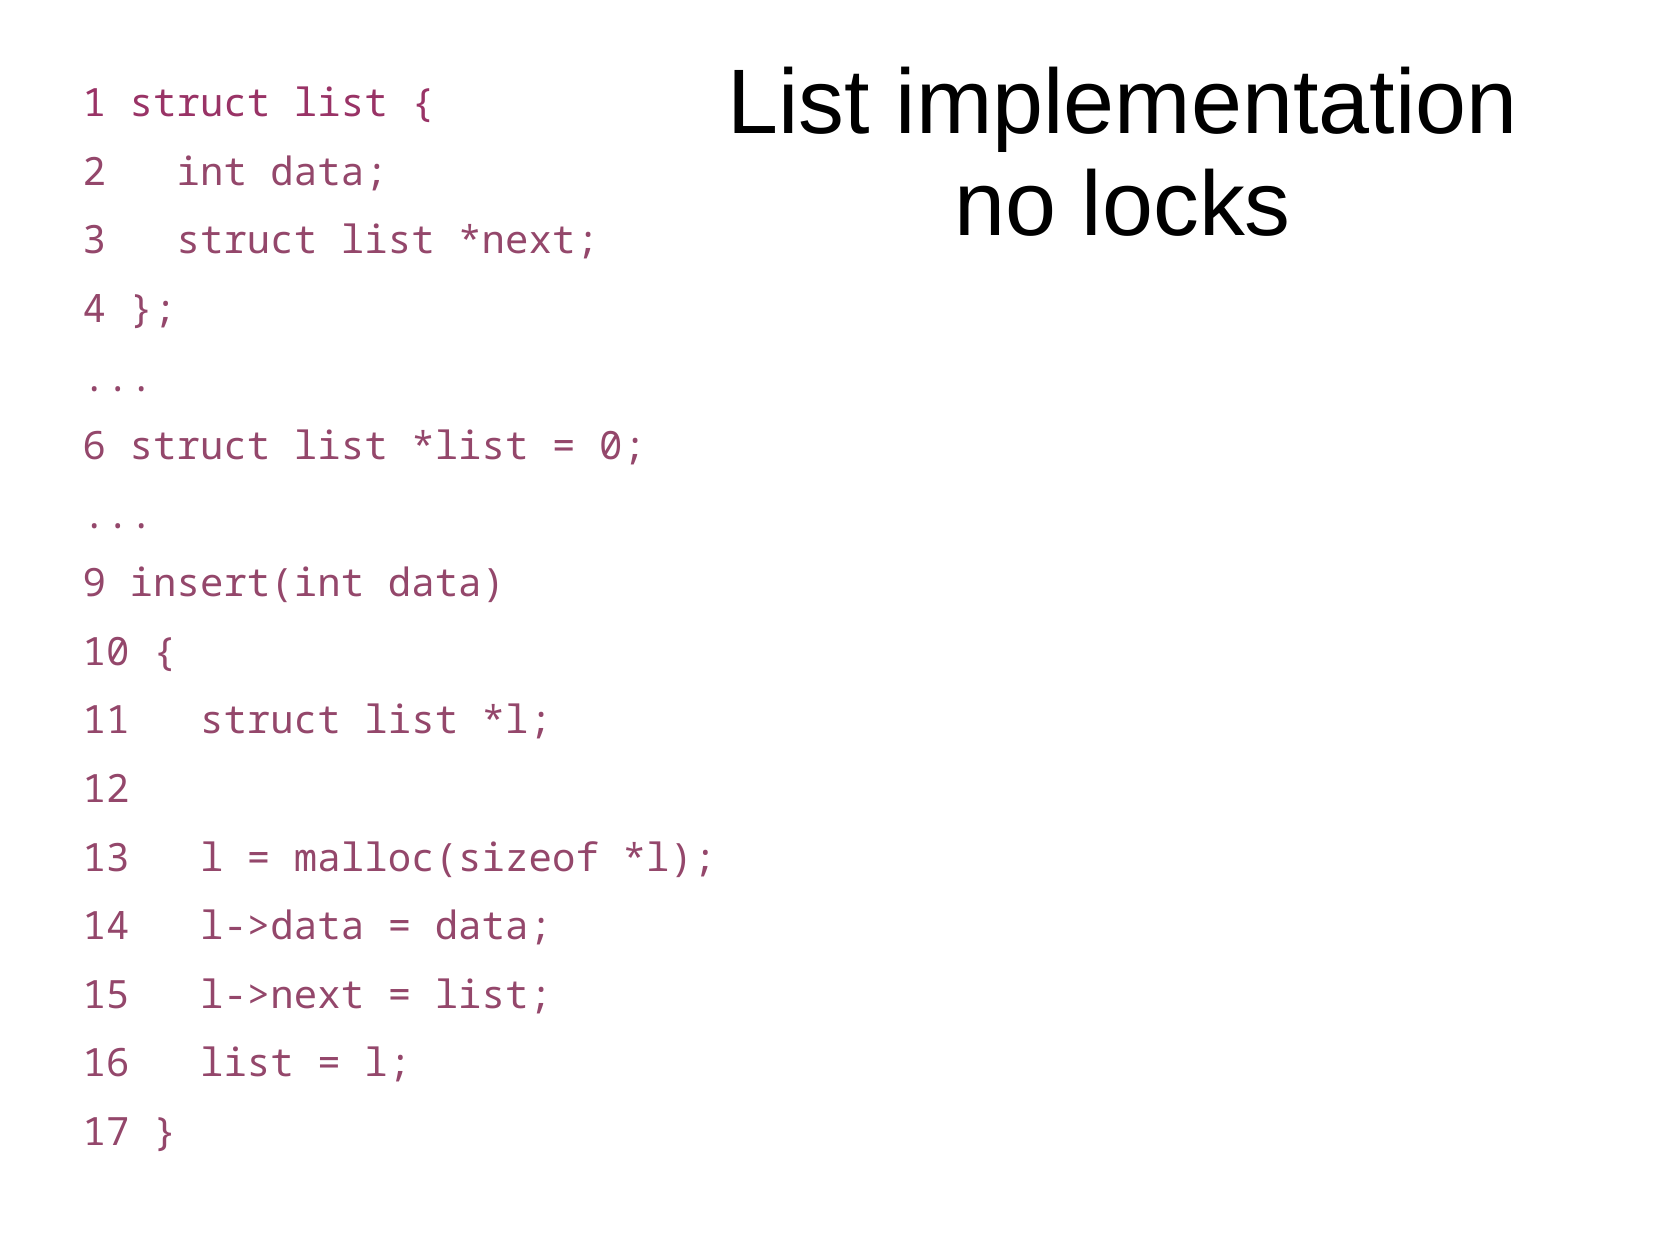

List implementation no locks
# 1 struct list {
2 int data;
3 struct list *next;
4 };
...
6 struct list *list = 0;
...
9 insert(int data)
10 {
11 struct list *l;
12
13 l = malloc(sizeof *l);
14 l->data = data;
15 l->next = list;
16 list = l;
17 }